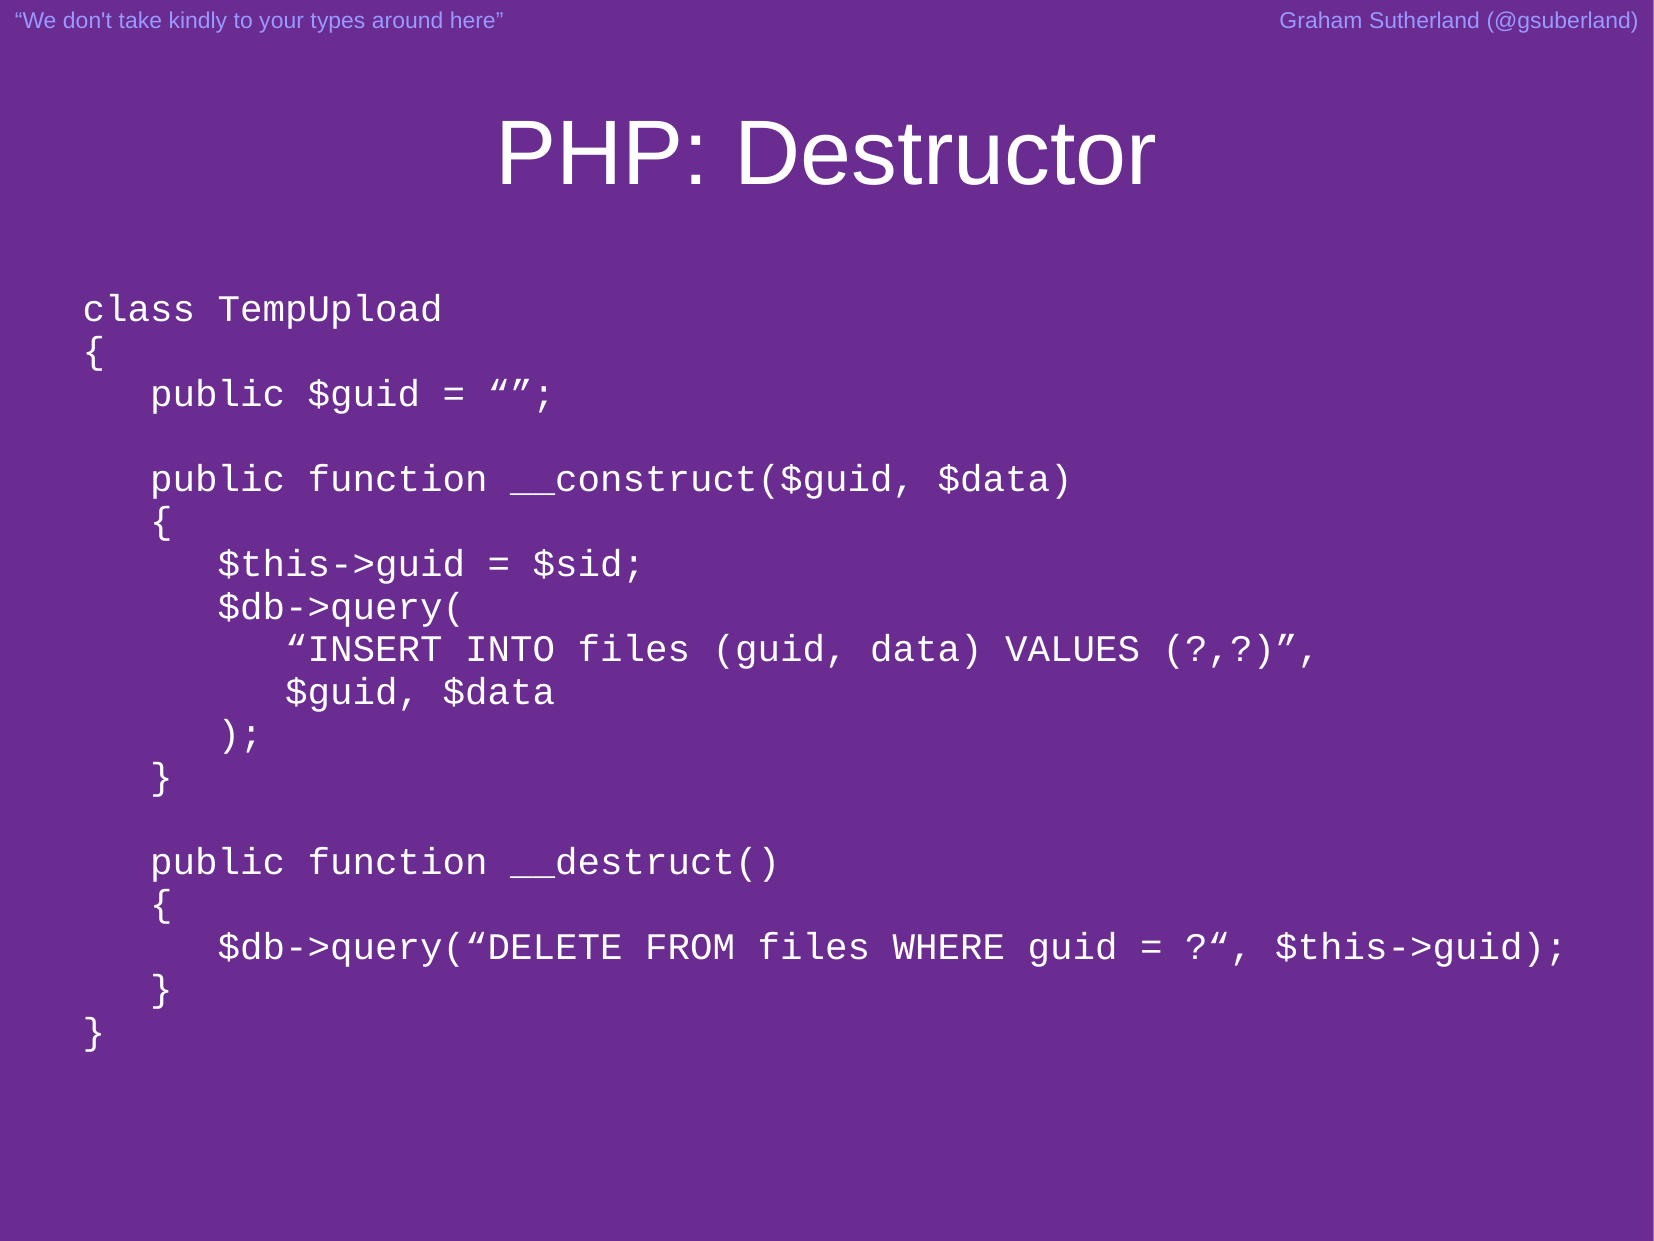

# PHP: Destructor
class TempUpload
{
 public $guid = “”;
 public function __construct($guid, $data)
 {
 $this->guid = $sid;
 $db->query(
 “INSERT INTO files (guid, data) VALUES (?,?)”,
 $guid, $data
 );
 }
 public function __destruct()
 {
 $db->query(“DELETE FROM files WHERE guid = ?“, $this->guid);
 }
}